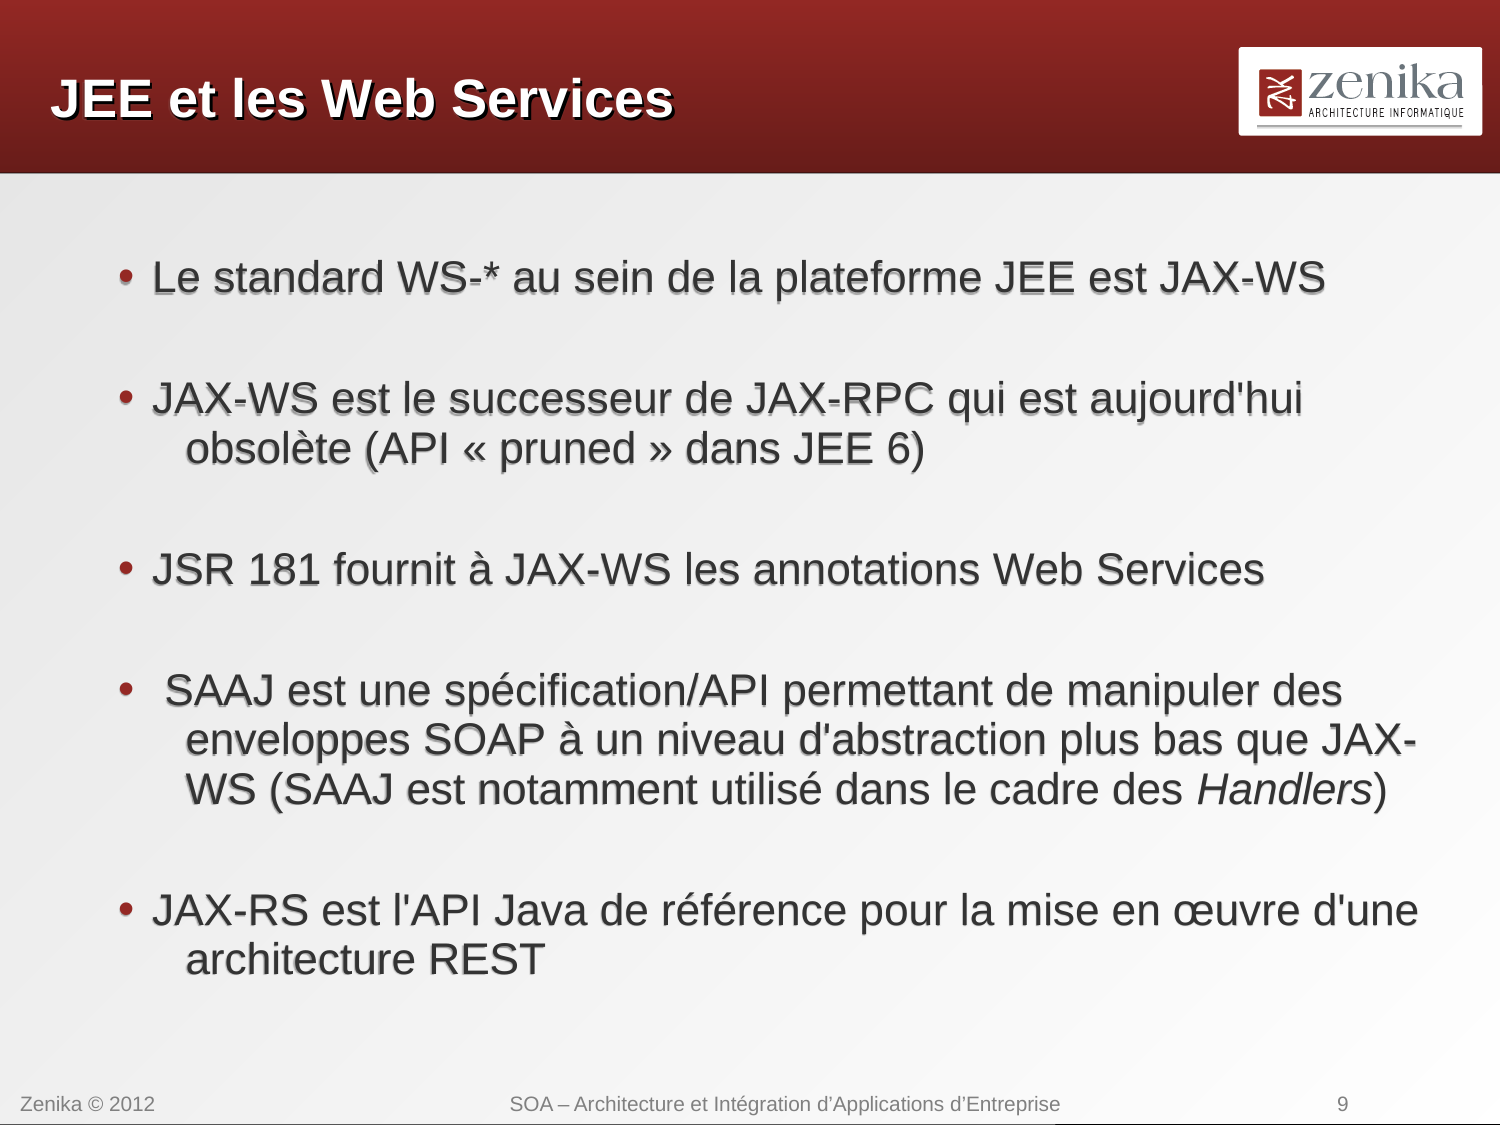

# JEE et les Web Services
Le standard WS-* au sein de la plateforme JEE est JAX-WS
JAX-WS est le successeur de JAX-RPC qui est aujourd'hui obsolète (API « pruned » dans JEE 6)
JSR 181 fournit à JAX-WS les annotations Web Services
 SAAJ est une spécification/API permettant de manipuler des enveloppes SOAP à un niveau d'abstraction plus bas que JAX-WS (SAAJ est notamment utilisé dans le cadre des Handlers)
JAX-RS est l'API Java de référence pour la mise en œuvre d'une architecture REST